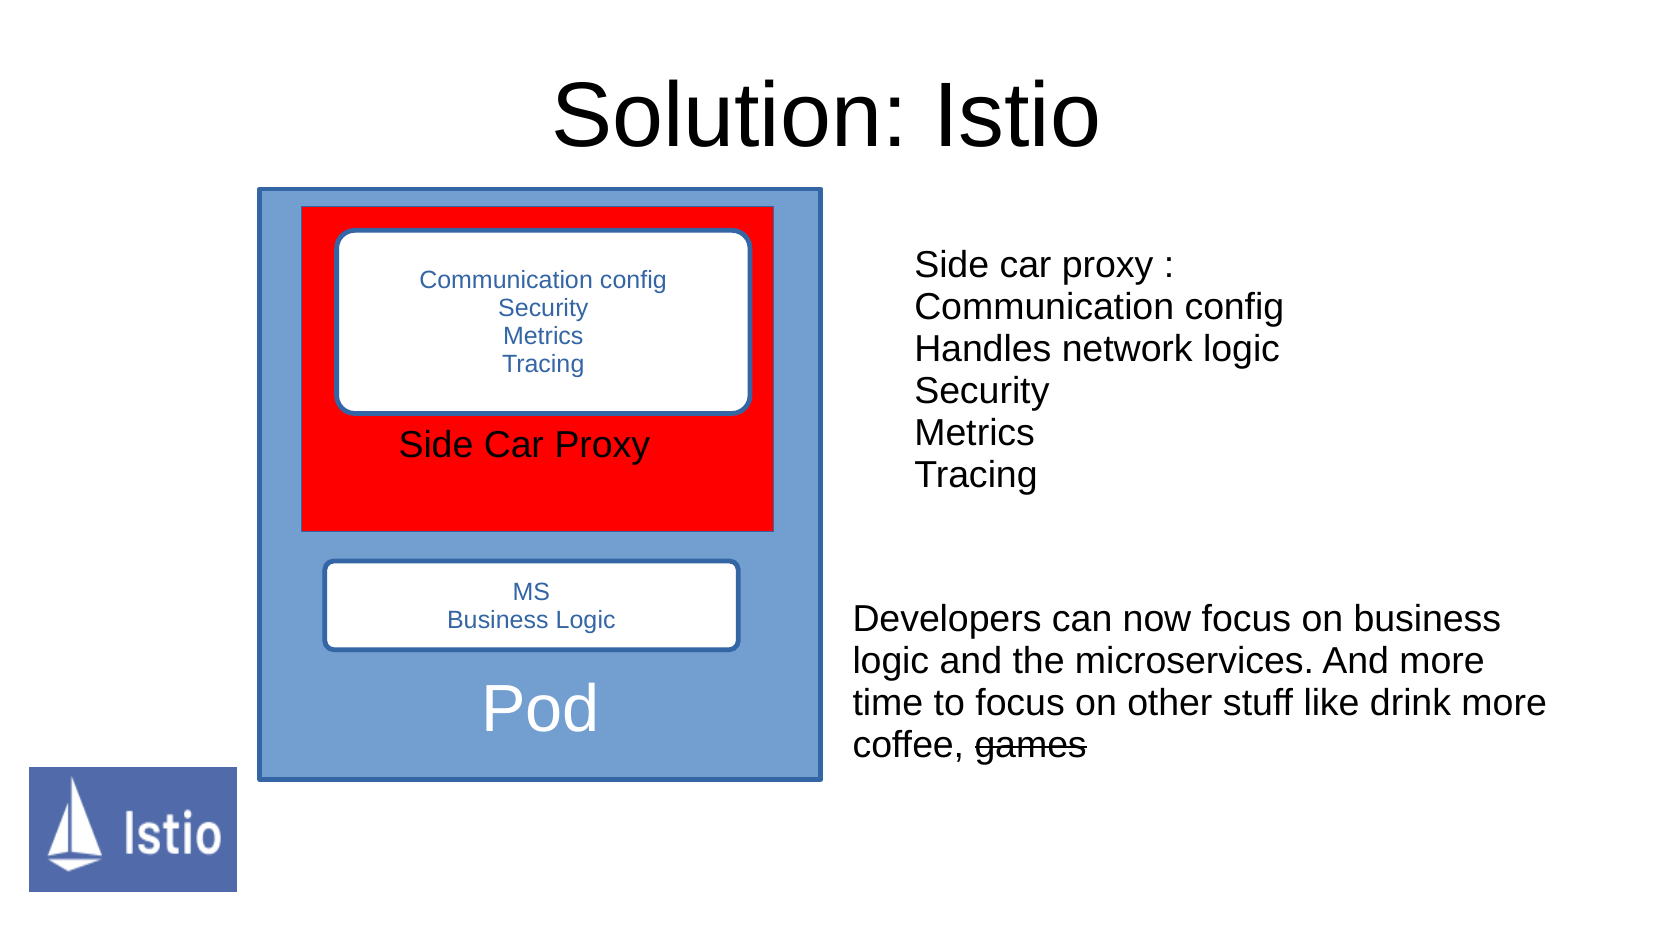

# Solution: Istio
Pod
Communication config
Security
Metrics
Tracing
Side car proxy :
Communication config
Handles network logic
Security
Metrics
Tracing
Side Car Proxy
MS
Business Logic
Developers can now focus on business logic and the microservices. And more time to focus on other stuff like drink more coffee, games